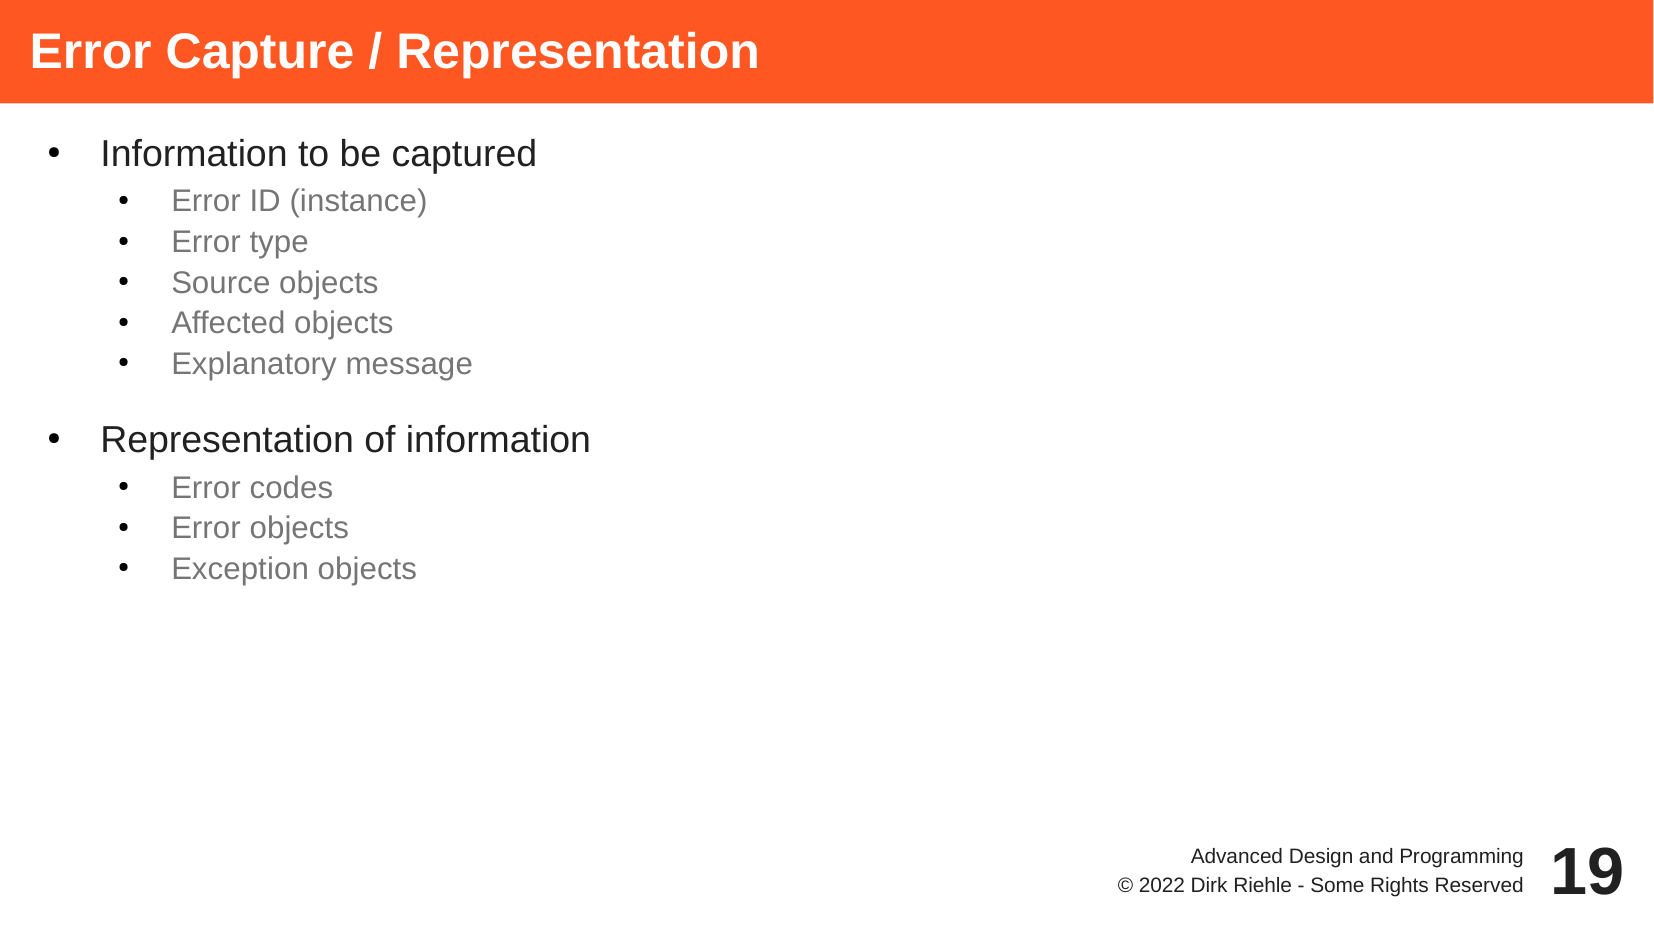

# Error Capture / Representation
Information to be captured
Error ID (instance)
Error type
Source objects
Affected objects
Explanatory message
Representation of information
Error codes
Error objects
Exception objects
Advanced Design and Programming
19
© 2022 Dirk Riehle - Some Rights Reserved